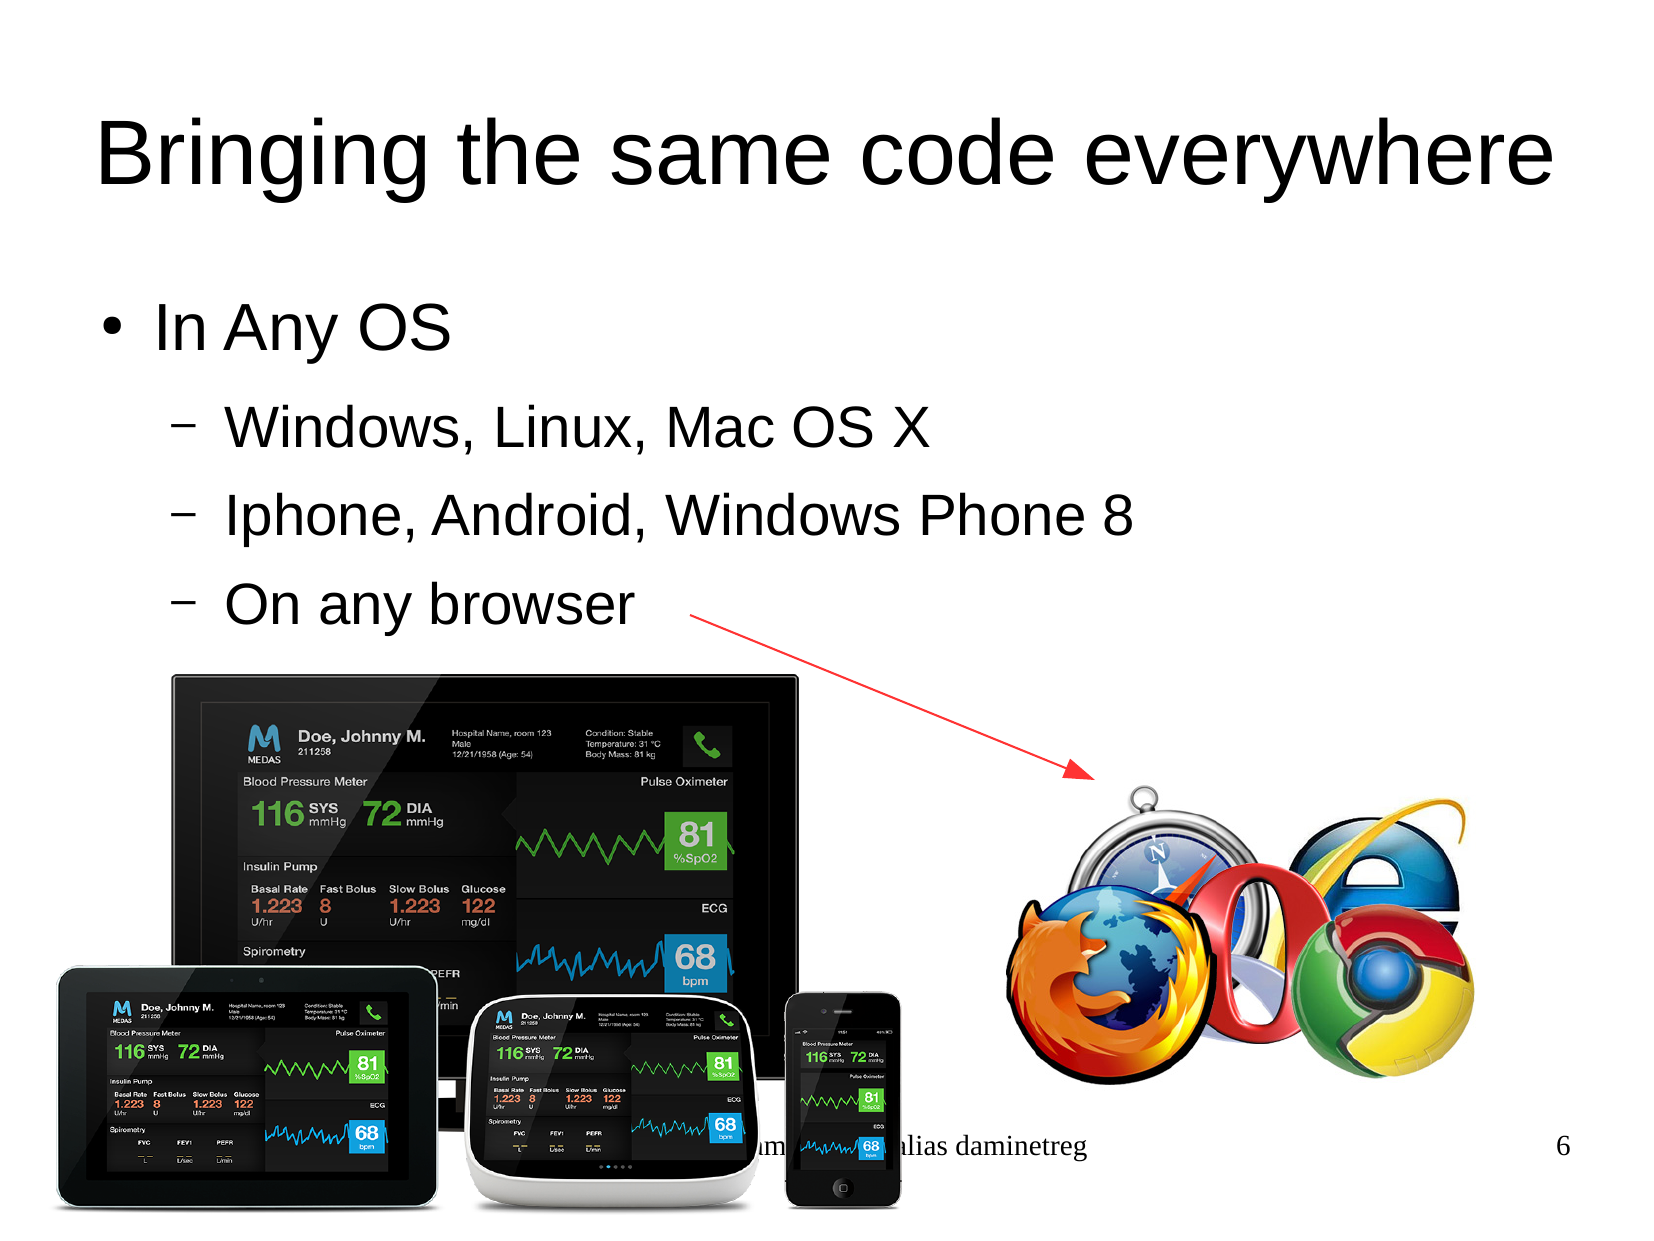

# Bringing the same code everywhere
In Any OS
Windows, Linux, Mac OS X
Iphone, Android, Windows Phone 8
On any browser
6